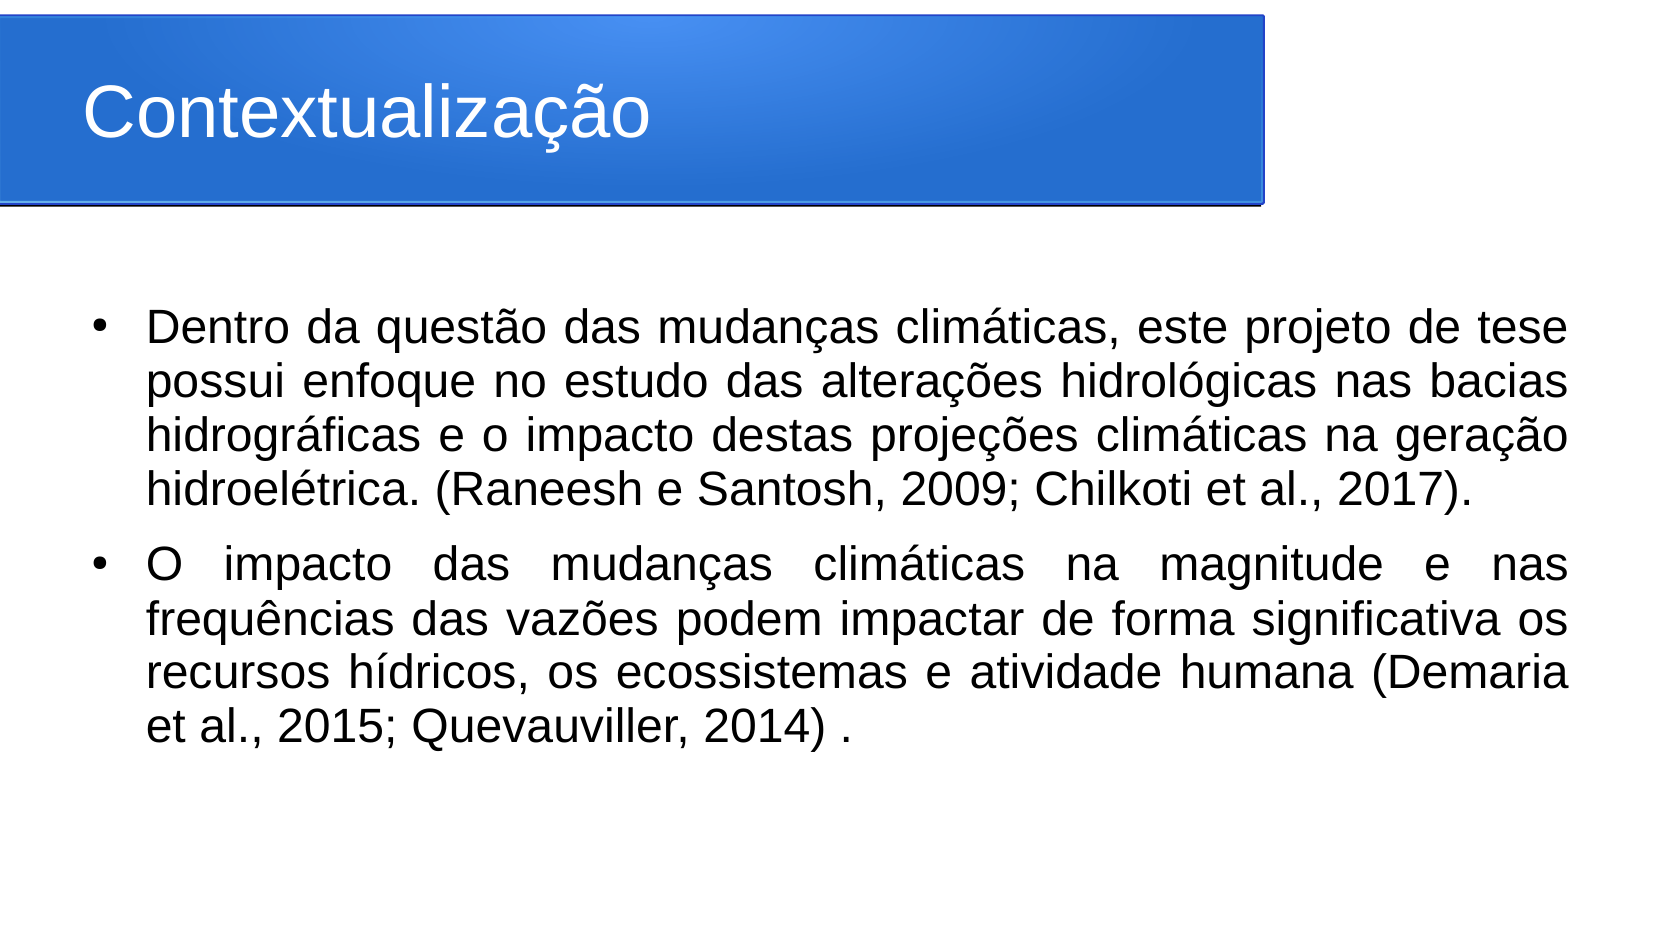

# Contextualização
Dentro da questão das mudanças climáticas, este projeto de tese possui enfoque no estudo das alterações hidrológicas nas bacias hidrográficas e o impacto destas projeções climáticas na geração hidroelétrica. (Raneesh e Santosh, 2009; Chilkoti et al., 2017).
O impacto das mudanças climáticas na magnitude e nas frequências das vazões podem impactar de forma significativa os recursos hídricos, os ecossistemas e atividade humana (Demaria et al., 2015; Quevauviller, 2014) .